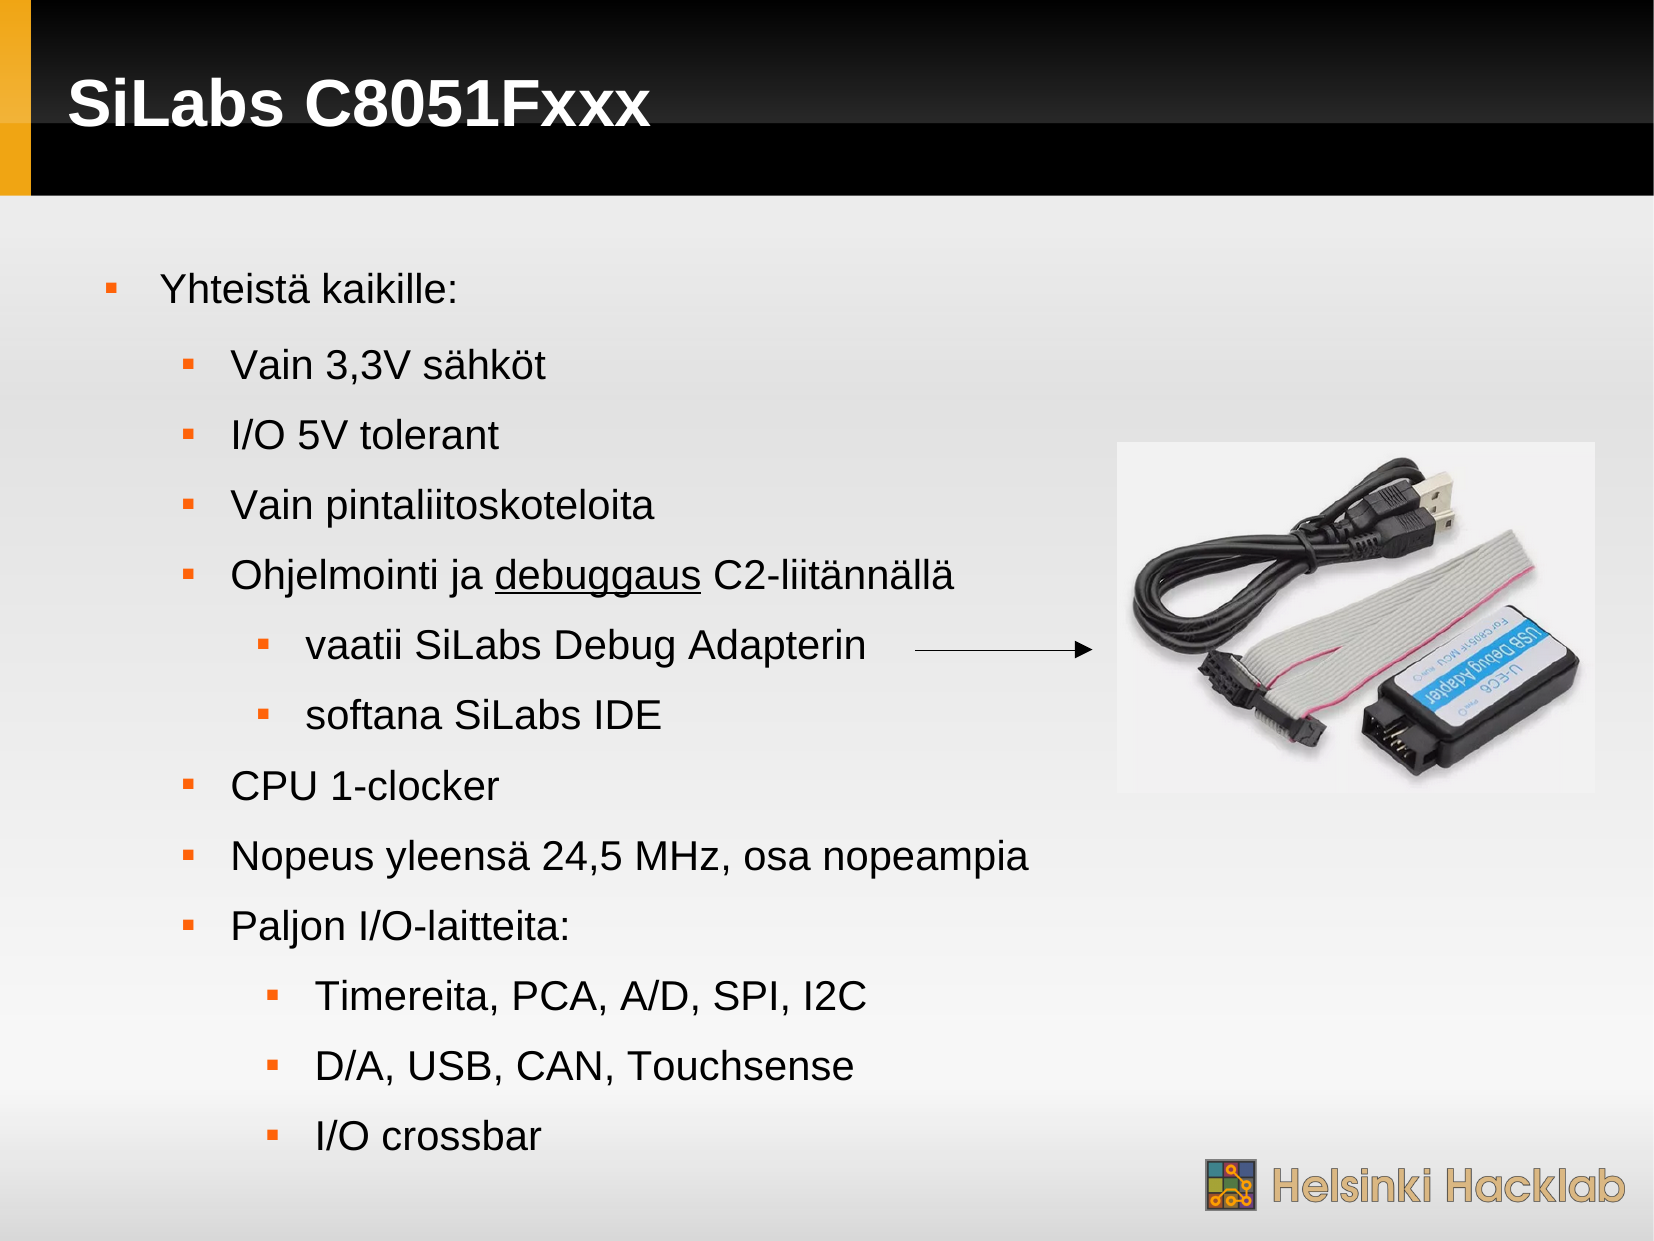

# SiLabs C8051Fxxx
Yhteistä kaikille:
Vain 3,3V sähköt
I/O 5V tolerant
Vain pintaliitoskoteloita
Ohjelmointi ja debuggaus C2-liitännällä
vaatii SiLabs Debug Adapterin
softana SiLabs IDE
CPU 1-clocker
Nopeus yleensä 24,5 MHz, osa nopeampia
Paljon I/O-laitteita:
Timereita, PCA, A/D, SPI, I2C
D/A, USB, CAN, Touchsense
I/O crossbar